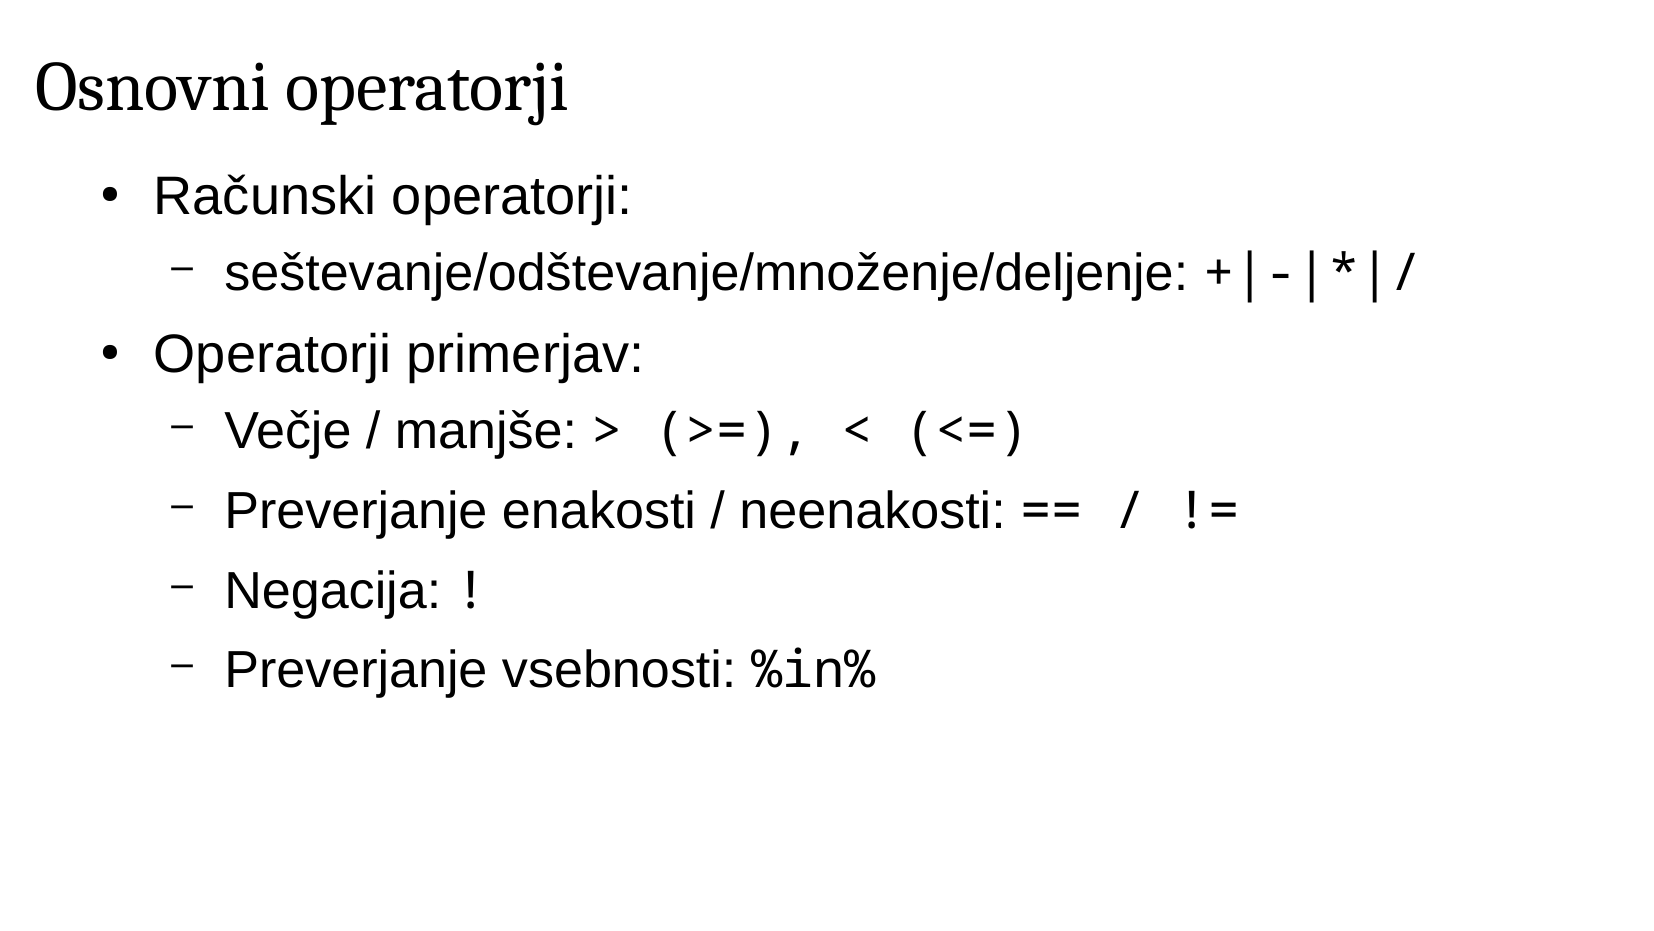

# Osnovni operatorji
Računski operatorji:
seštevanje/odštevanje/množenje/deljenje: +|-|*|/
Operatorji primerjav:
Večje / manjše: > (>=), < (<=)
Preverjanje enakosti / neenakosti: == / !=
Negacija: !
Preverjanje vsebnosti: %in%